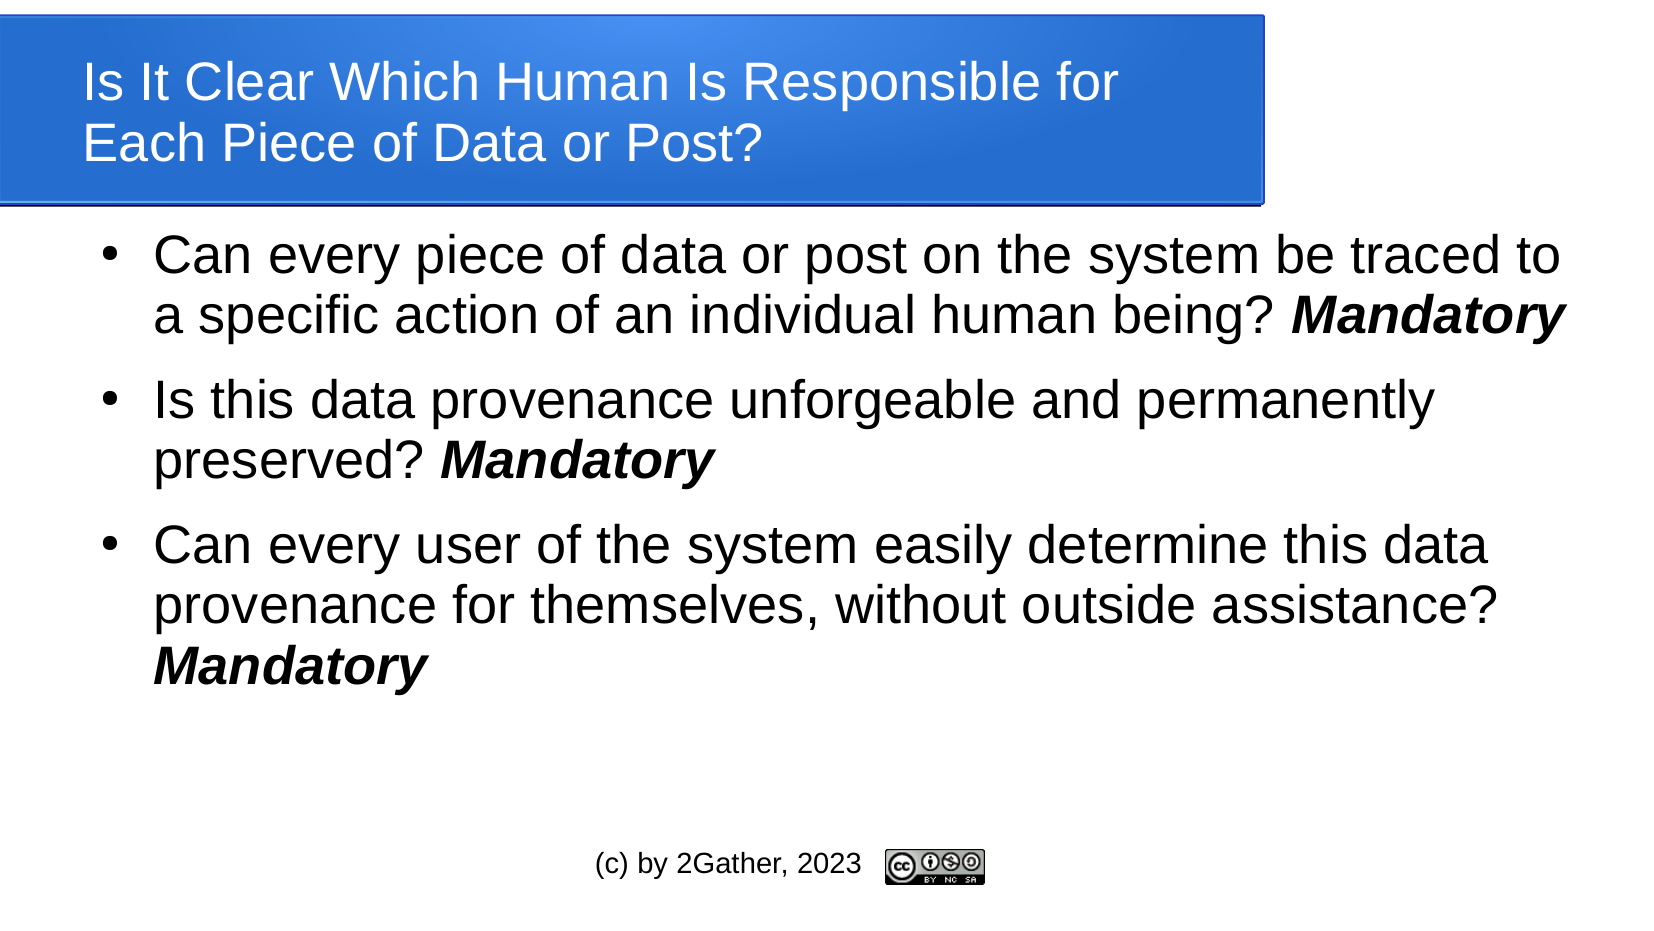

# Is It Clear Which Human Is Responsible for Each Piece of Data or Post?
Can every piece of data or post on the system be traced to a specific action of an individual human being? Mandatory
Is this data provenance unforgeable and permanently preserved? Mandatory
Can every user of the system easily determine this data provenance for themselves, without outside assistance? Mandatory